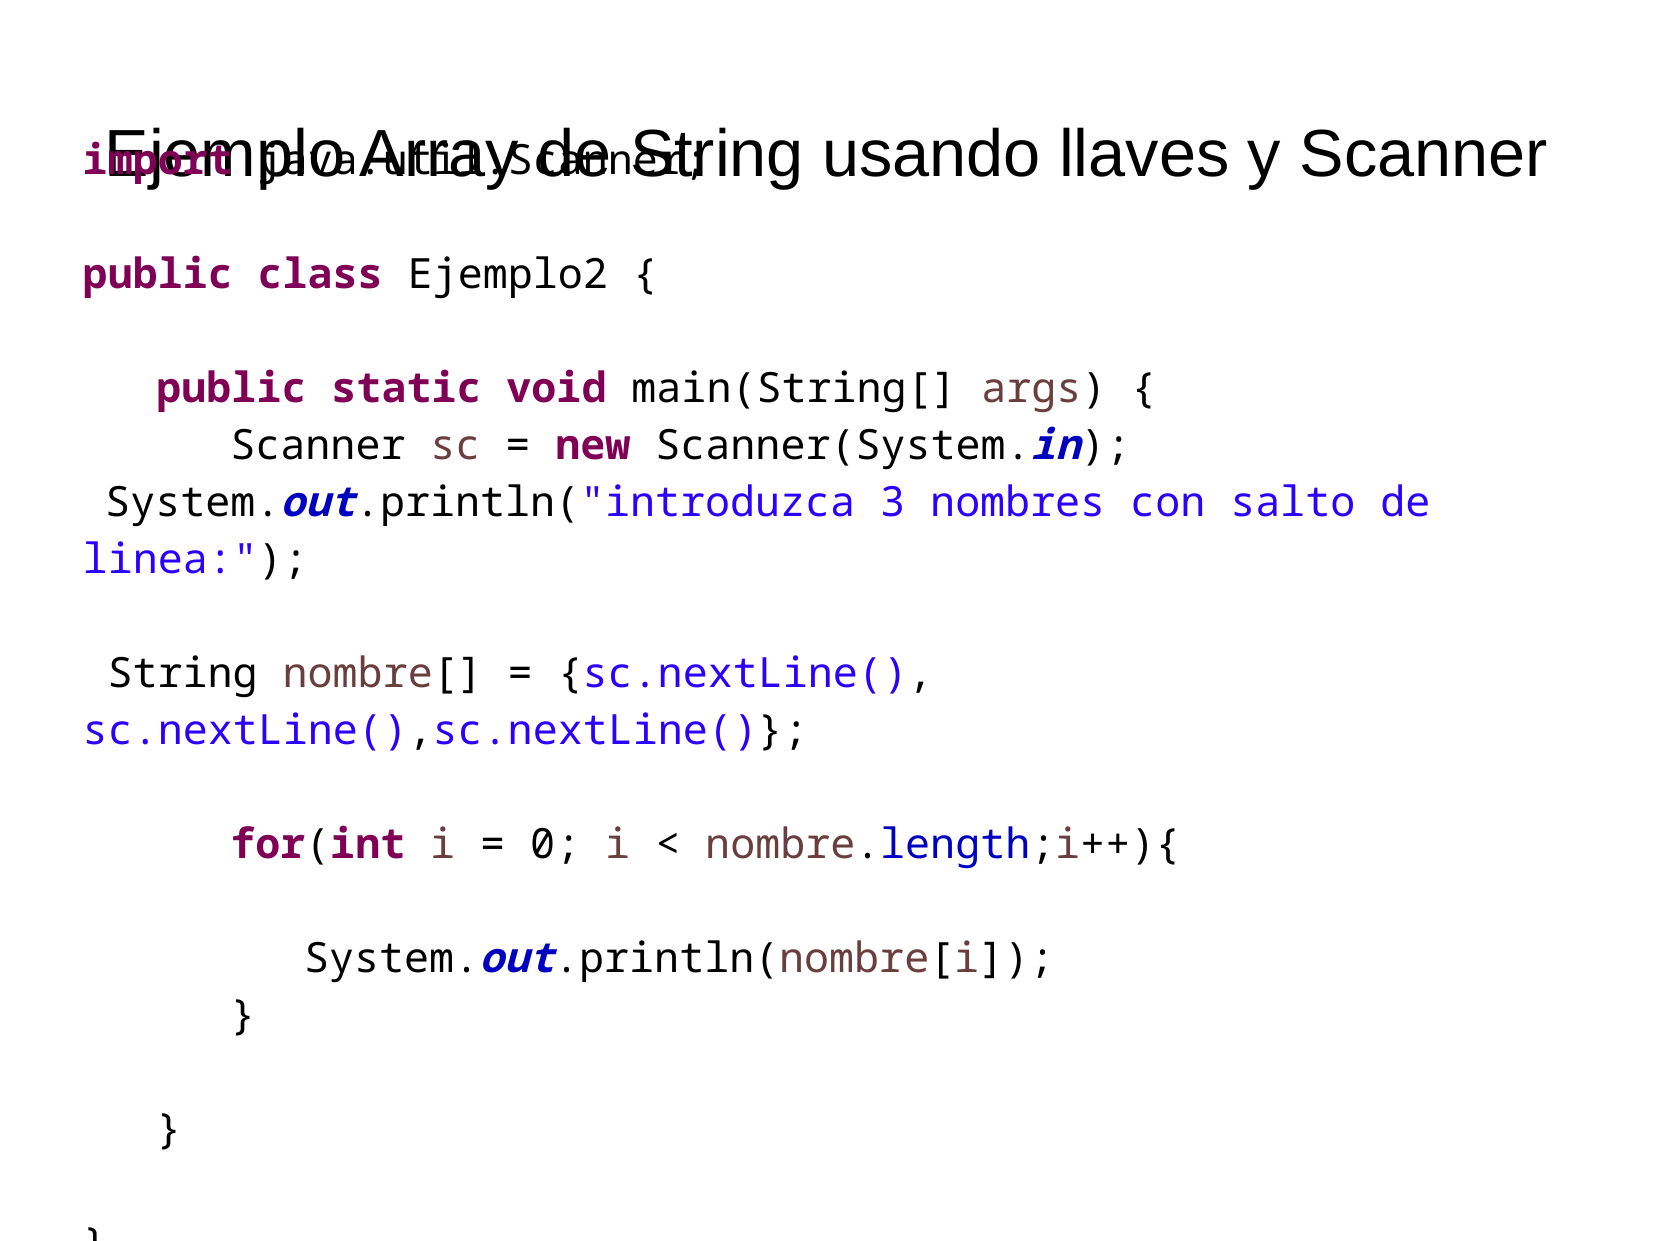

# Ejemplo Array de String usando llaves y Scanner
import java.util.Scanner;
public class Ejemplo2 {
	public static void main(String[] args) {
		Scanner sc = new Scanner(System.in);
 System.out.println("introduzca 3 nombres con salto de linea:");
 String nombre[] = {sc.nextLine(), sc.nextLine(),sc.nextLine()};
		for(int i = 0; i < nombre.length;i++){
			System.out.println(nombre[i]);
		}
	}
}